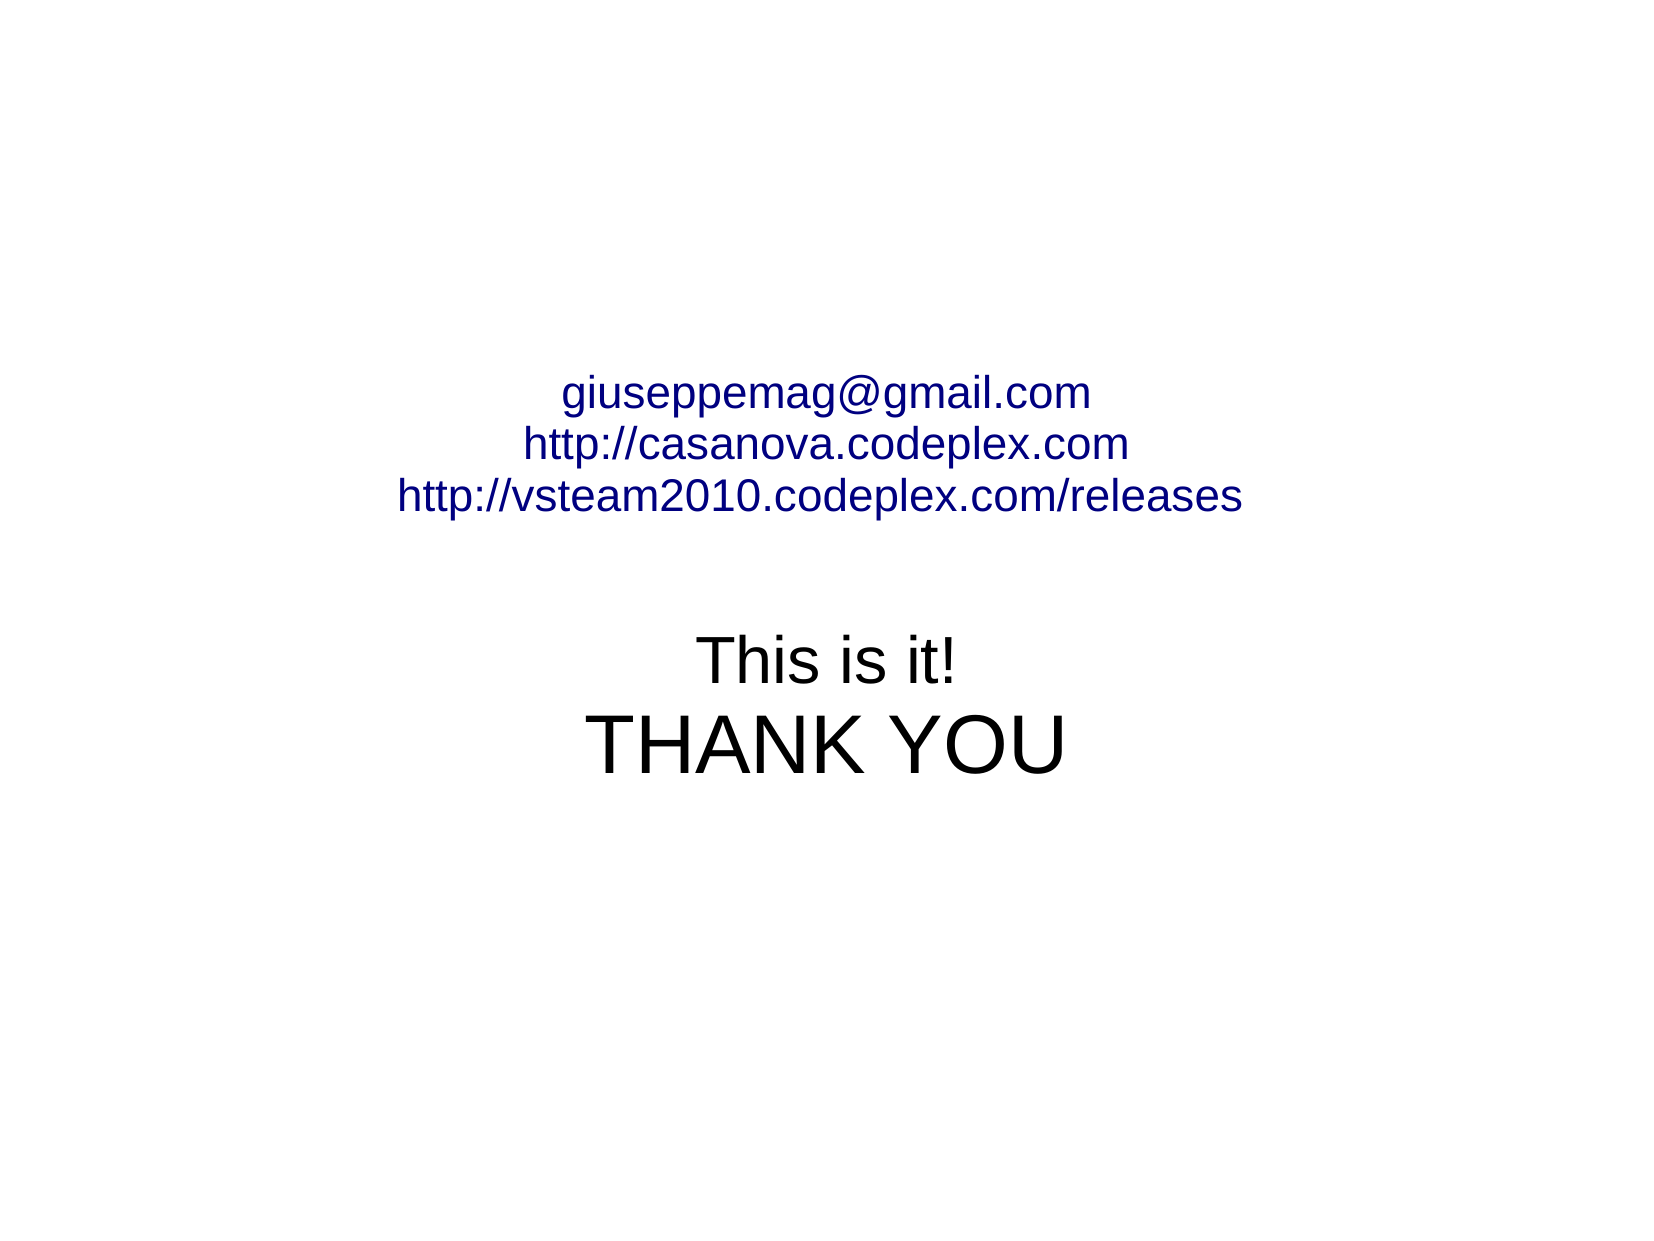

# giuseppemag@gmail.com
http://casanova.codeplex.com
http://vsteam2010.codeplex.com/releases
This is it!
THANK YOU